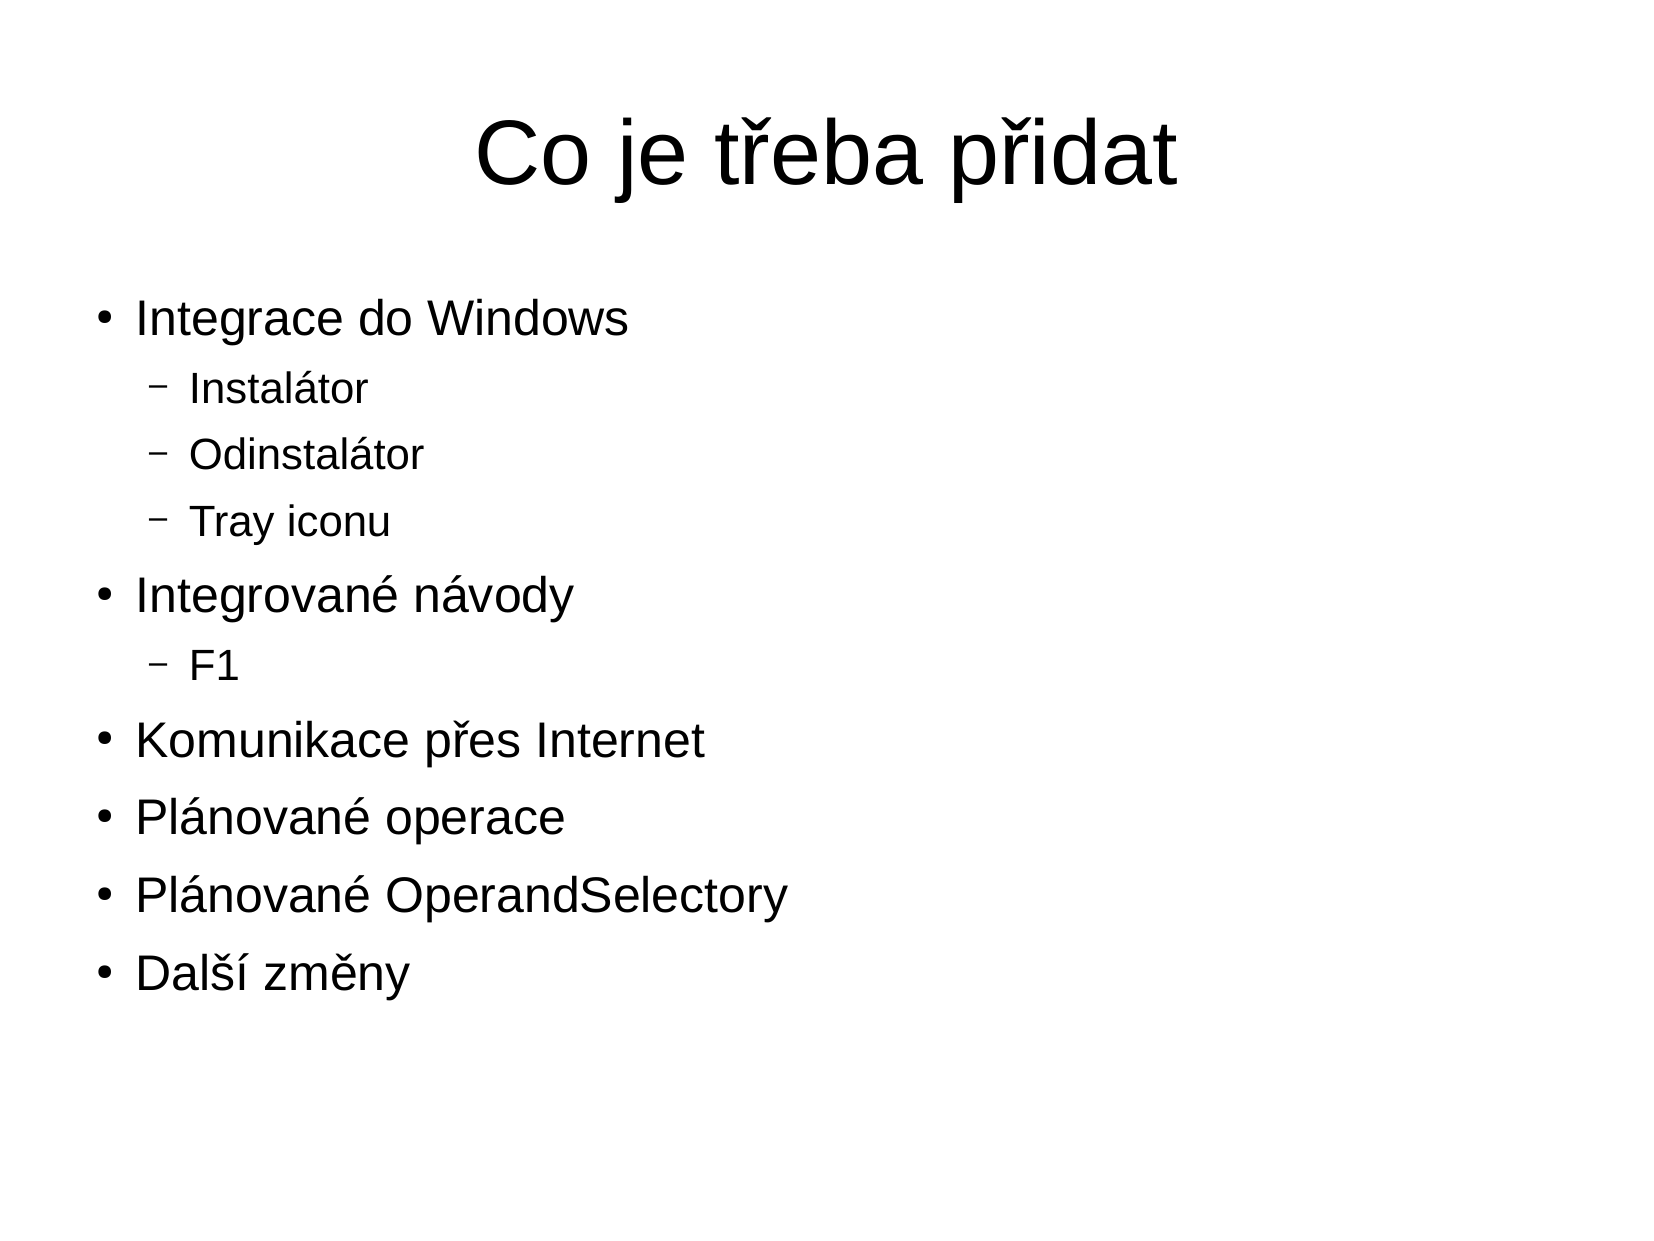

# Co je třeba přidat
Integrace do Windows
Instalátor
Odinstalátor
Tray iconu
Integrované návody
F1
Komunikace přes Internet
Plánované operace
Plánované OperandSelectory
Další změny